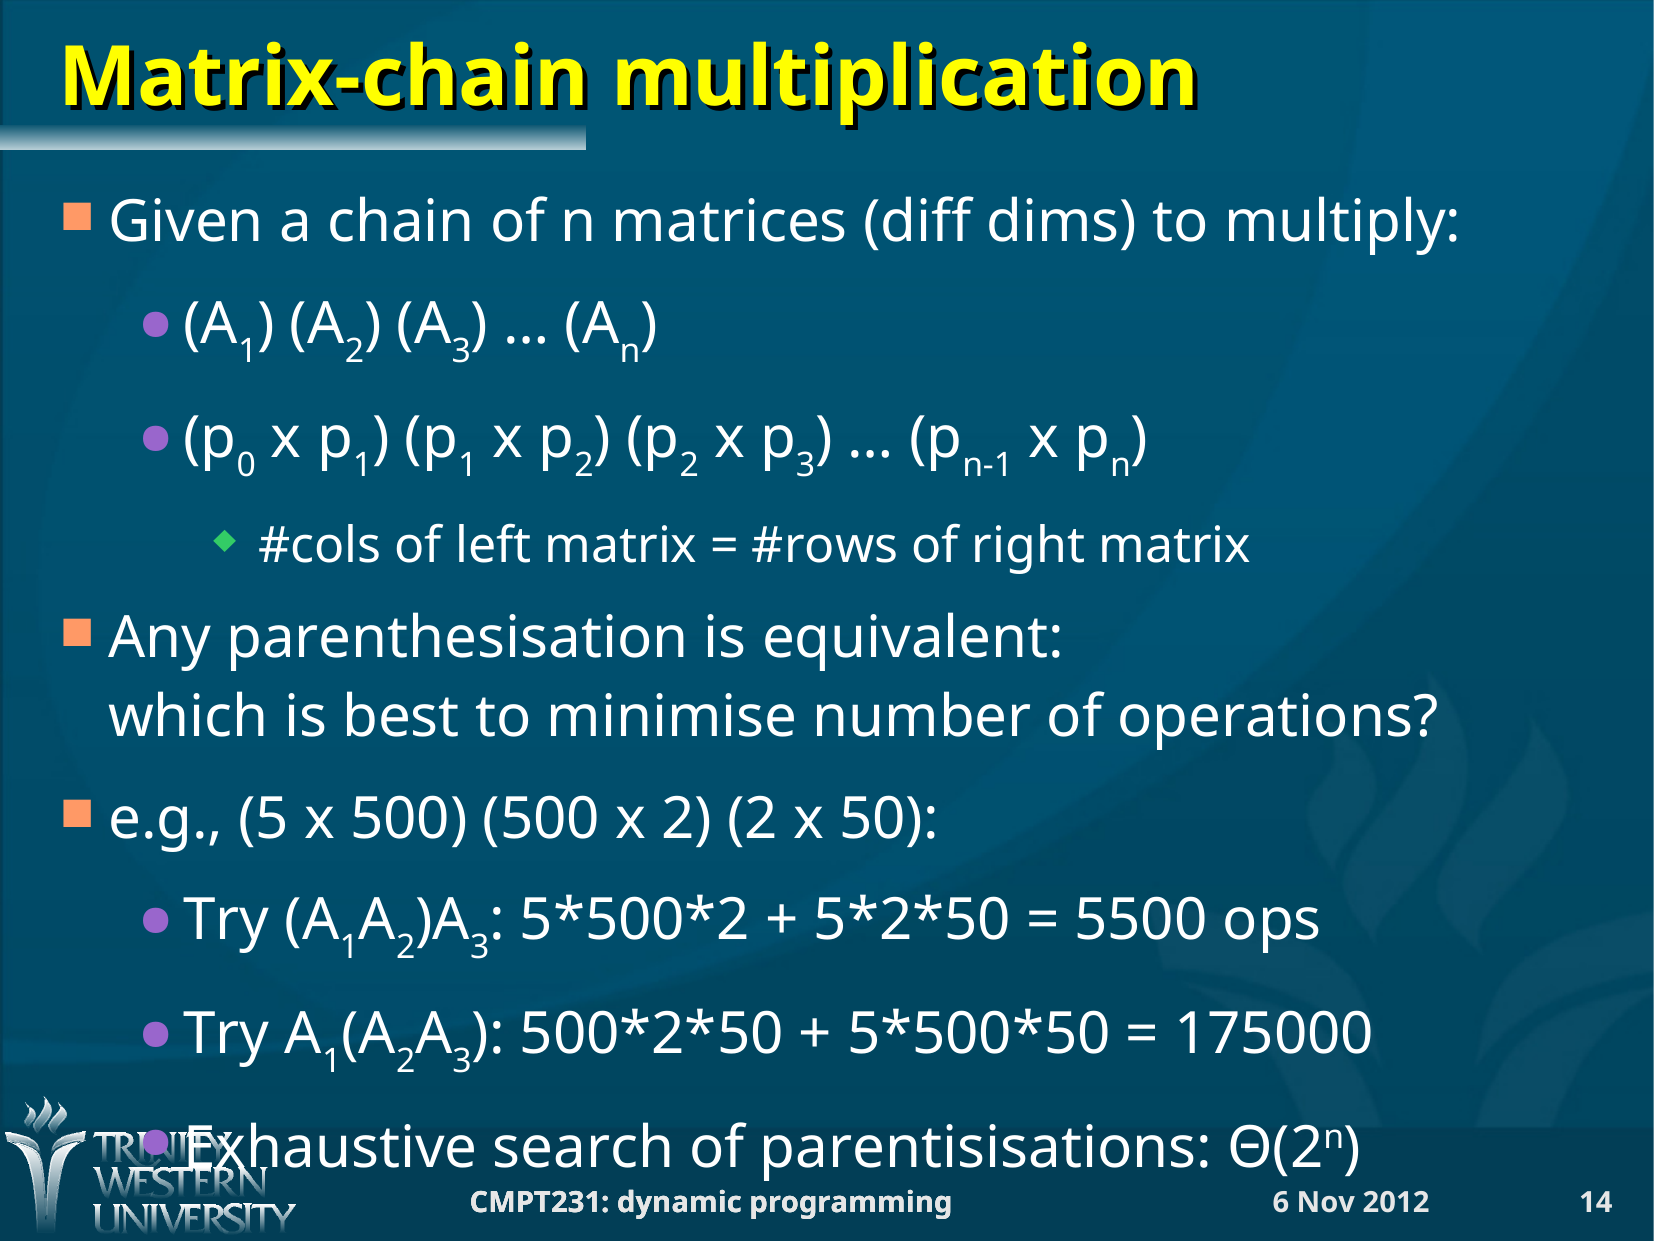

# Matrix-chain multiplication
Given a chain of n matrices (diff dims) to multiply:
(A1) (A2) (A3) … (An)
(p0 x p1) (p1 x p2) (p2 x p3) … (pn-1 x pn)
#cols of left matrix = #rows of right matrix
Any parenthesisation is equivalent:
which is best to minimise number of operations?
e.g., (5 x 500) (500 x 2) (2 x 50):
Try (A1A2)A3: 5*500*2 + 5*2*50 = 5500 ops
Try A1(A2A3): 500*2*50 + 5*500*50 = 175000
Exhaustive search of parentisisations: Θ(2n)
CMPT231: dynamic programming
6 Nov 2012
14